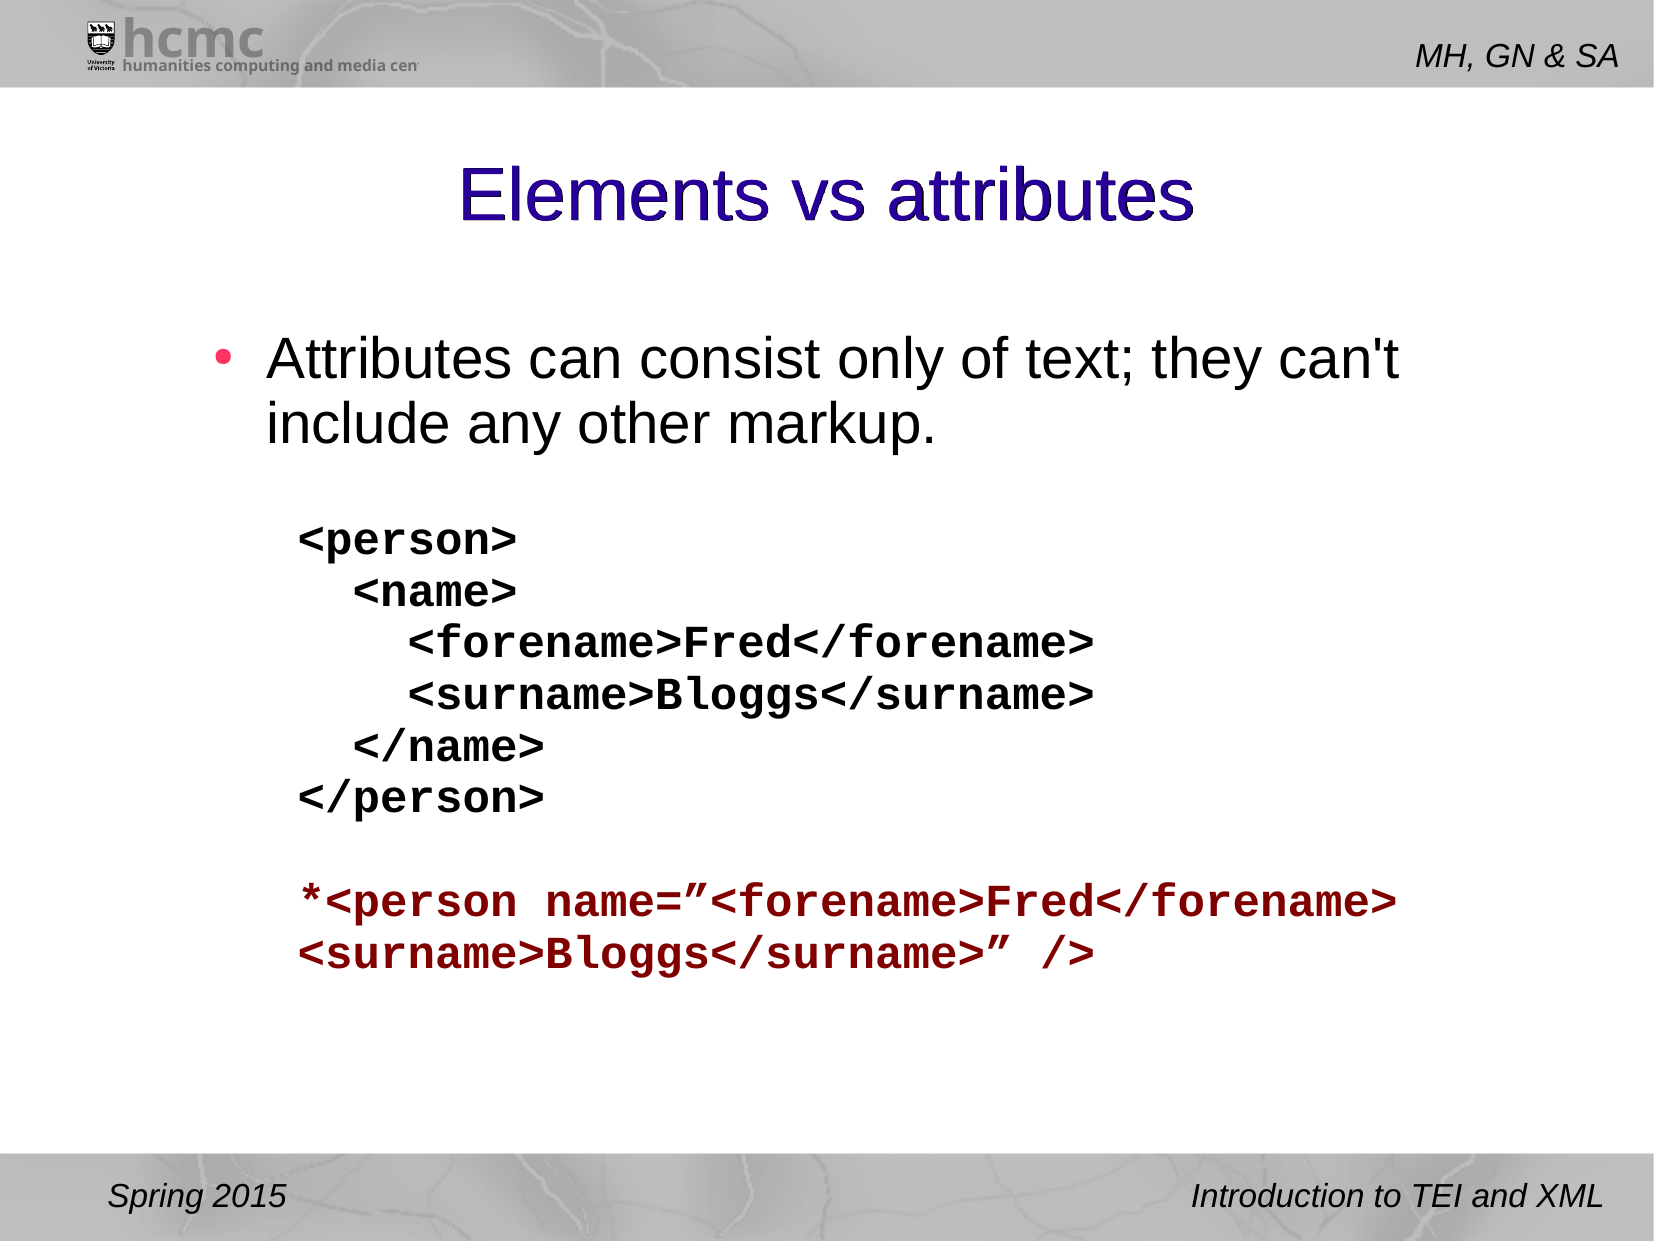

# Elements vs attributes
Attributes can consist only of text; they can't include any other markup.
<person>
 <name>
 <forename>Fred</forename>
 <surname>Bloggs</surname>
 </name>
</person>
*<person name=”<forename>Fred</forename>
<surname>Bloggs</surname>” />